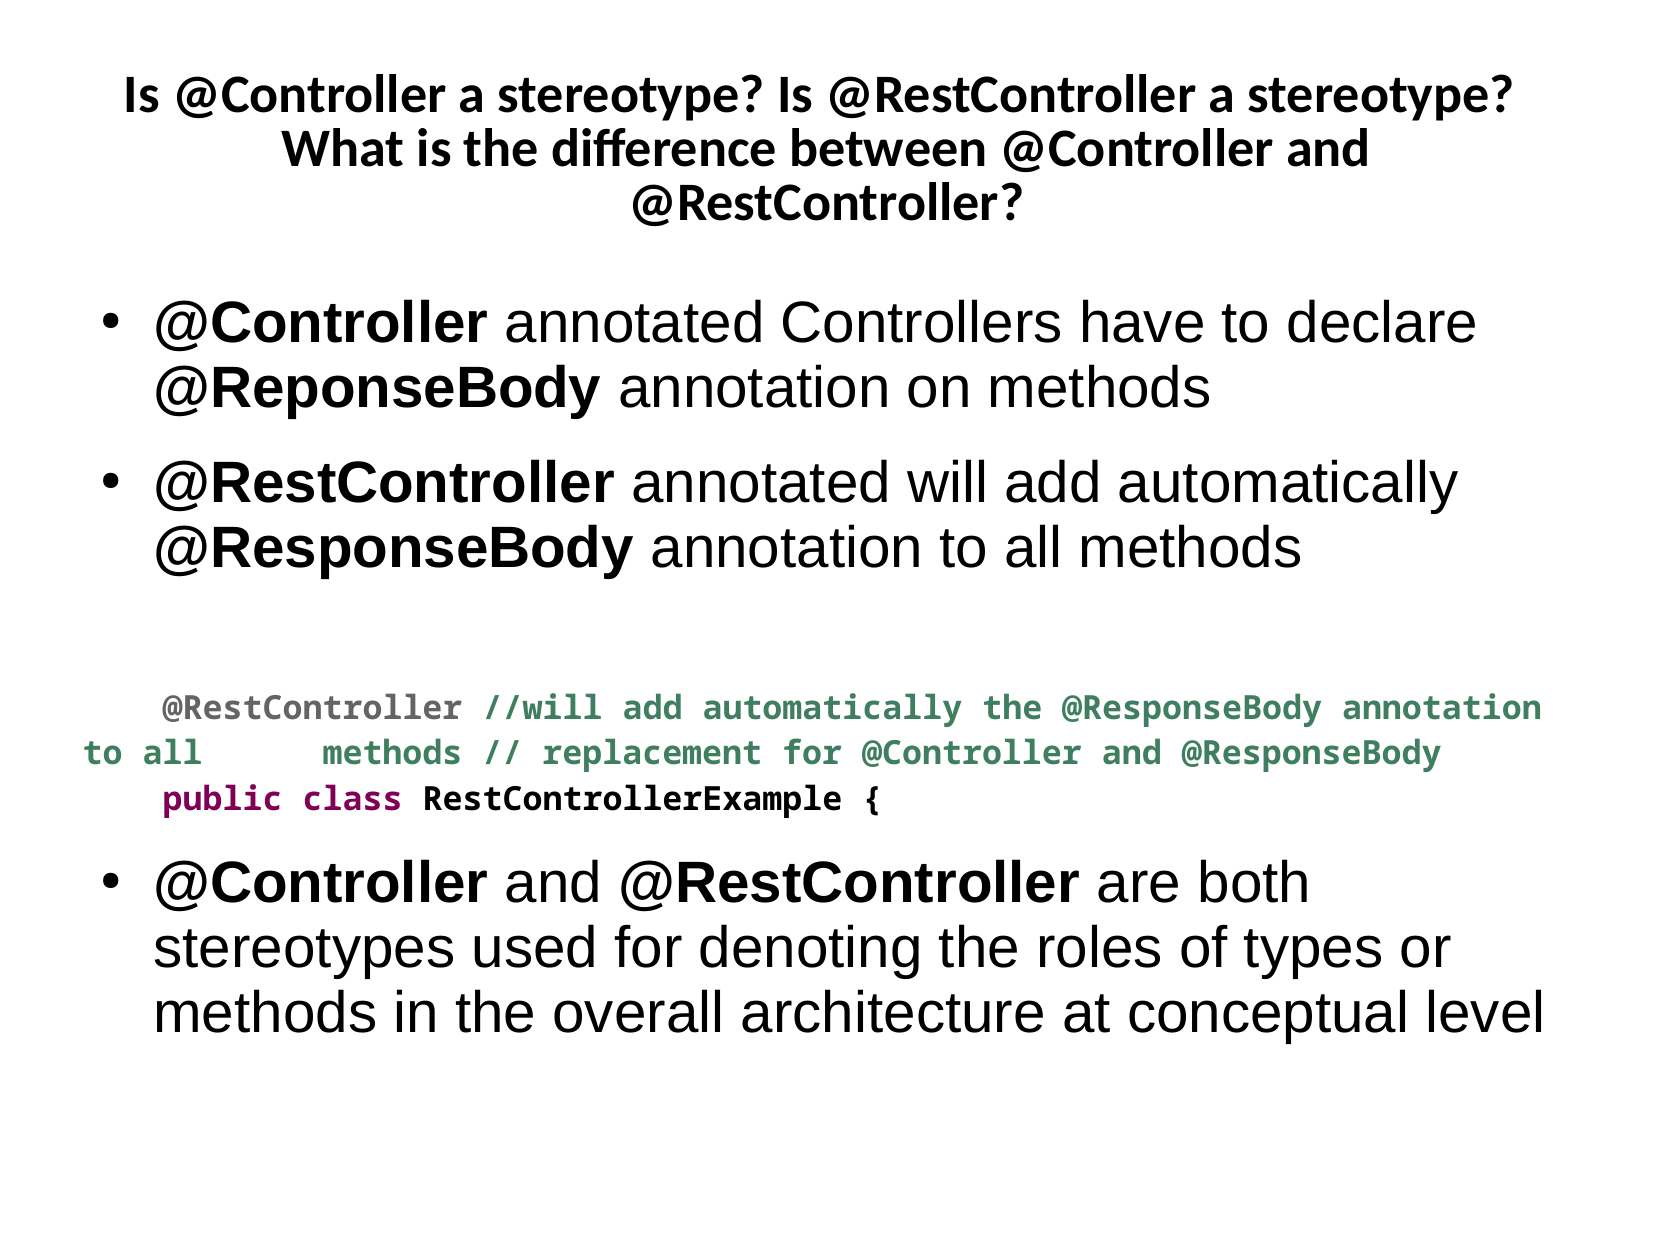

# Is @Controller a stereotype? Is @RestController a stereotype? What is the difference between @Controller and @RestController?
@Controller annotated Controllers have to declare @ReponseBody annotation on methods
@RestController annotated will add automatically @ResponseBody annotation to all methods
 @RestController //will add automatically the @ResponseBody annotation to all methods // replacement for @Controller and @ResponseBody
 public class RestControllerExample {
@Controller and @RestController are both stereotypes used for denoting the roles of types or methods in the overall architecture at conceptual level